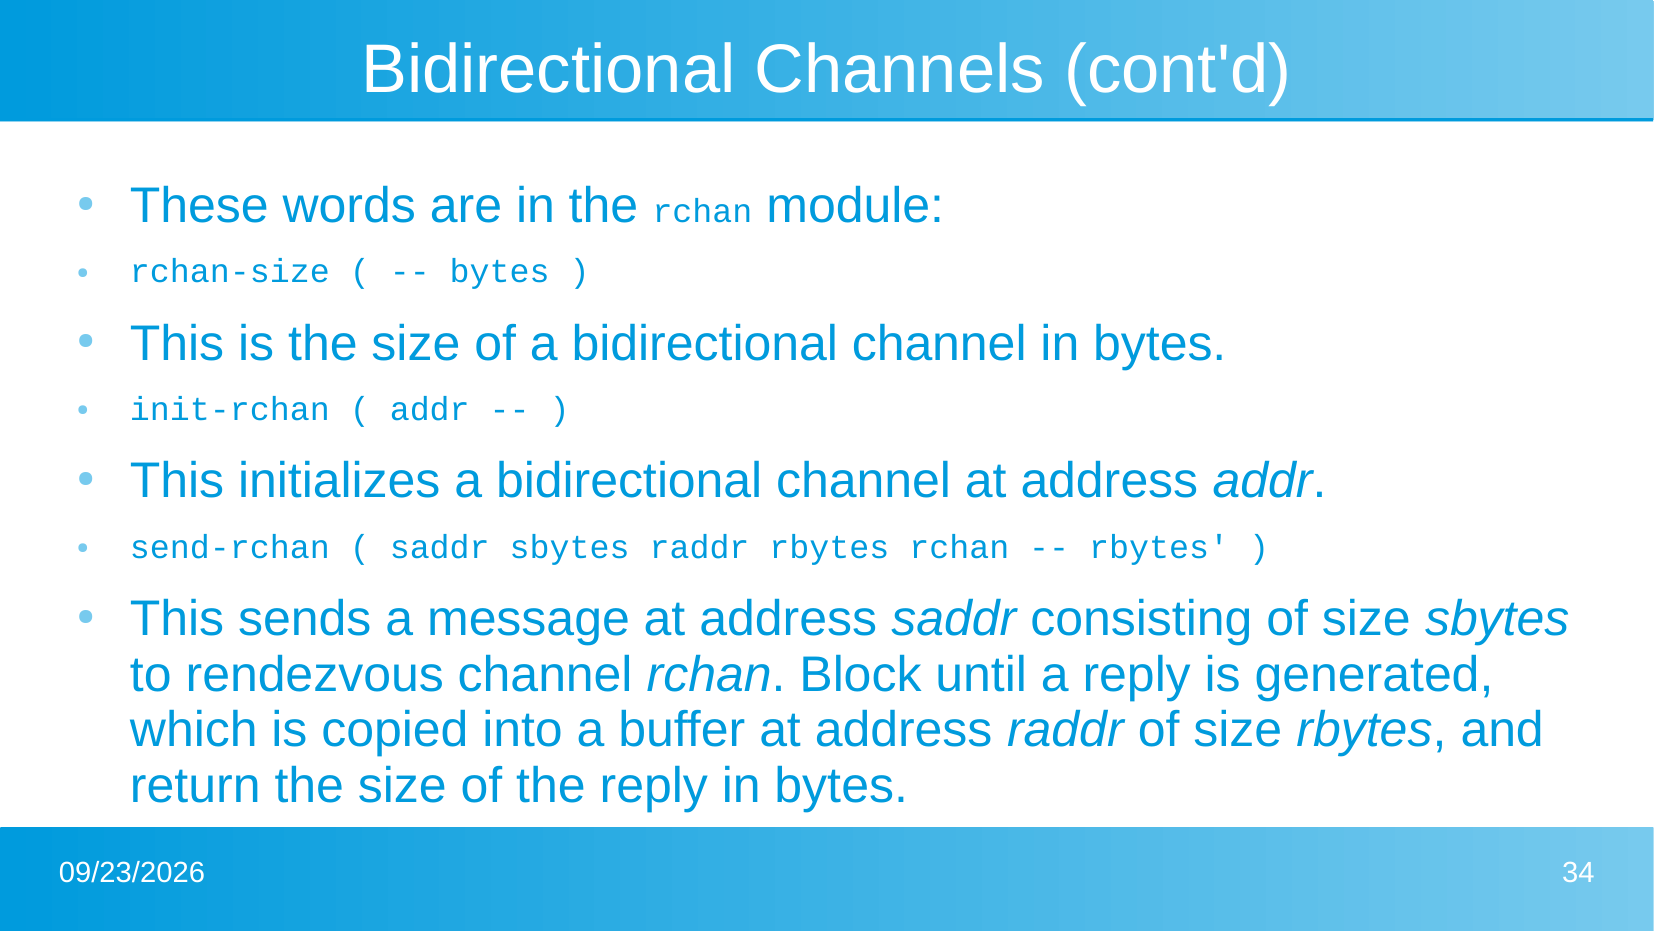

# Bidirectional Channels (cont'd)
These words are in the rchan module:
rchan-size ( -- bytes )
This is the size of a bidirectional channel in bytes.
init-rchan ( addr -- )
This initializes a bidirectional channel at address addr.
send-rchan ( saddr sbytes raddr rbytes rchan -- rbytes' )
This sends a message at address saddr consisting of size sbytes to rendezvous channel rchan. Block until a reply is generated, which is copied into a buffer at address raddr of size rbytes, and return the size of the reply in bytes.
34